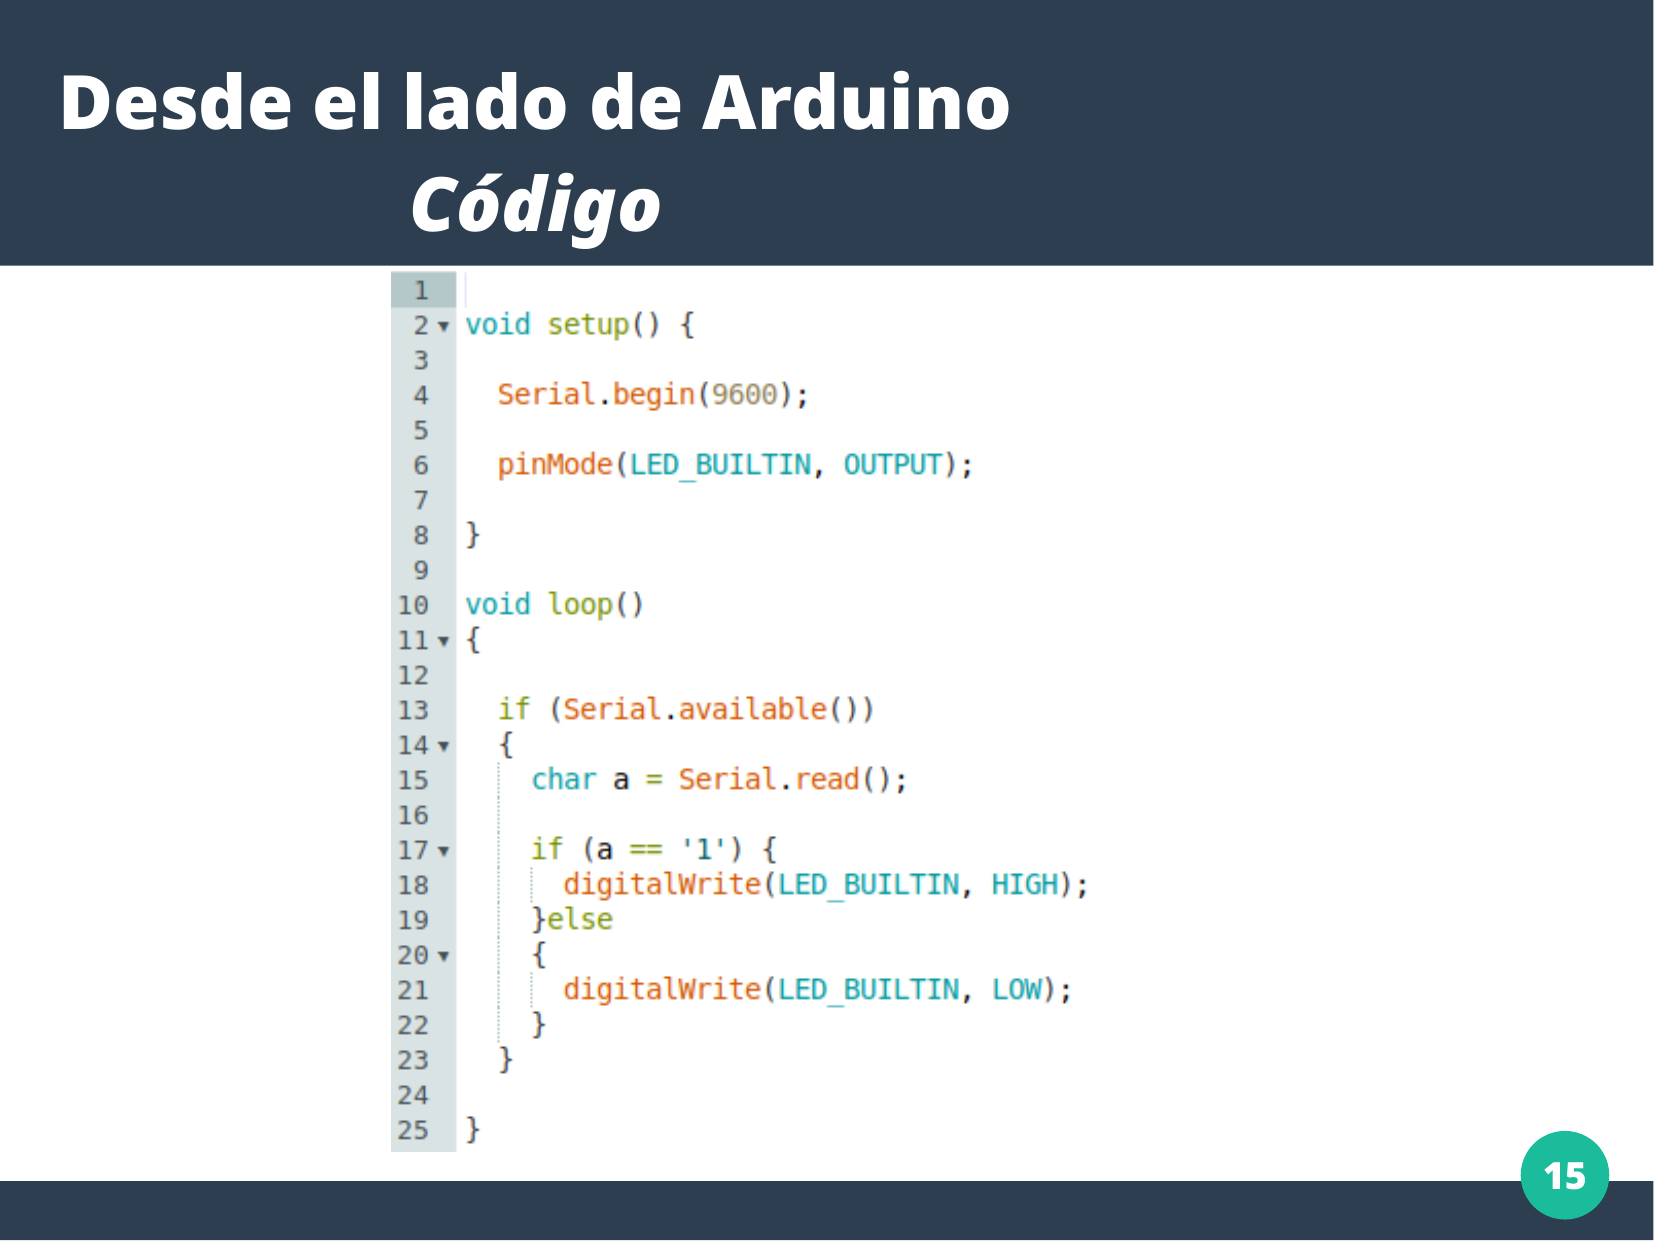

# Desde el lado de Arduino Código
15